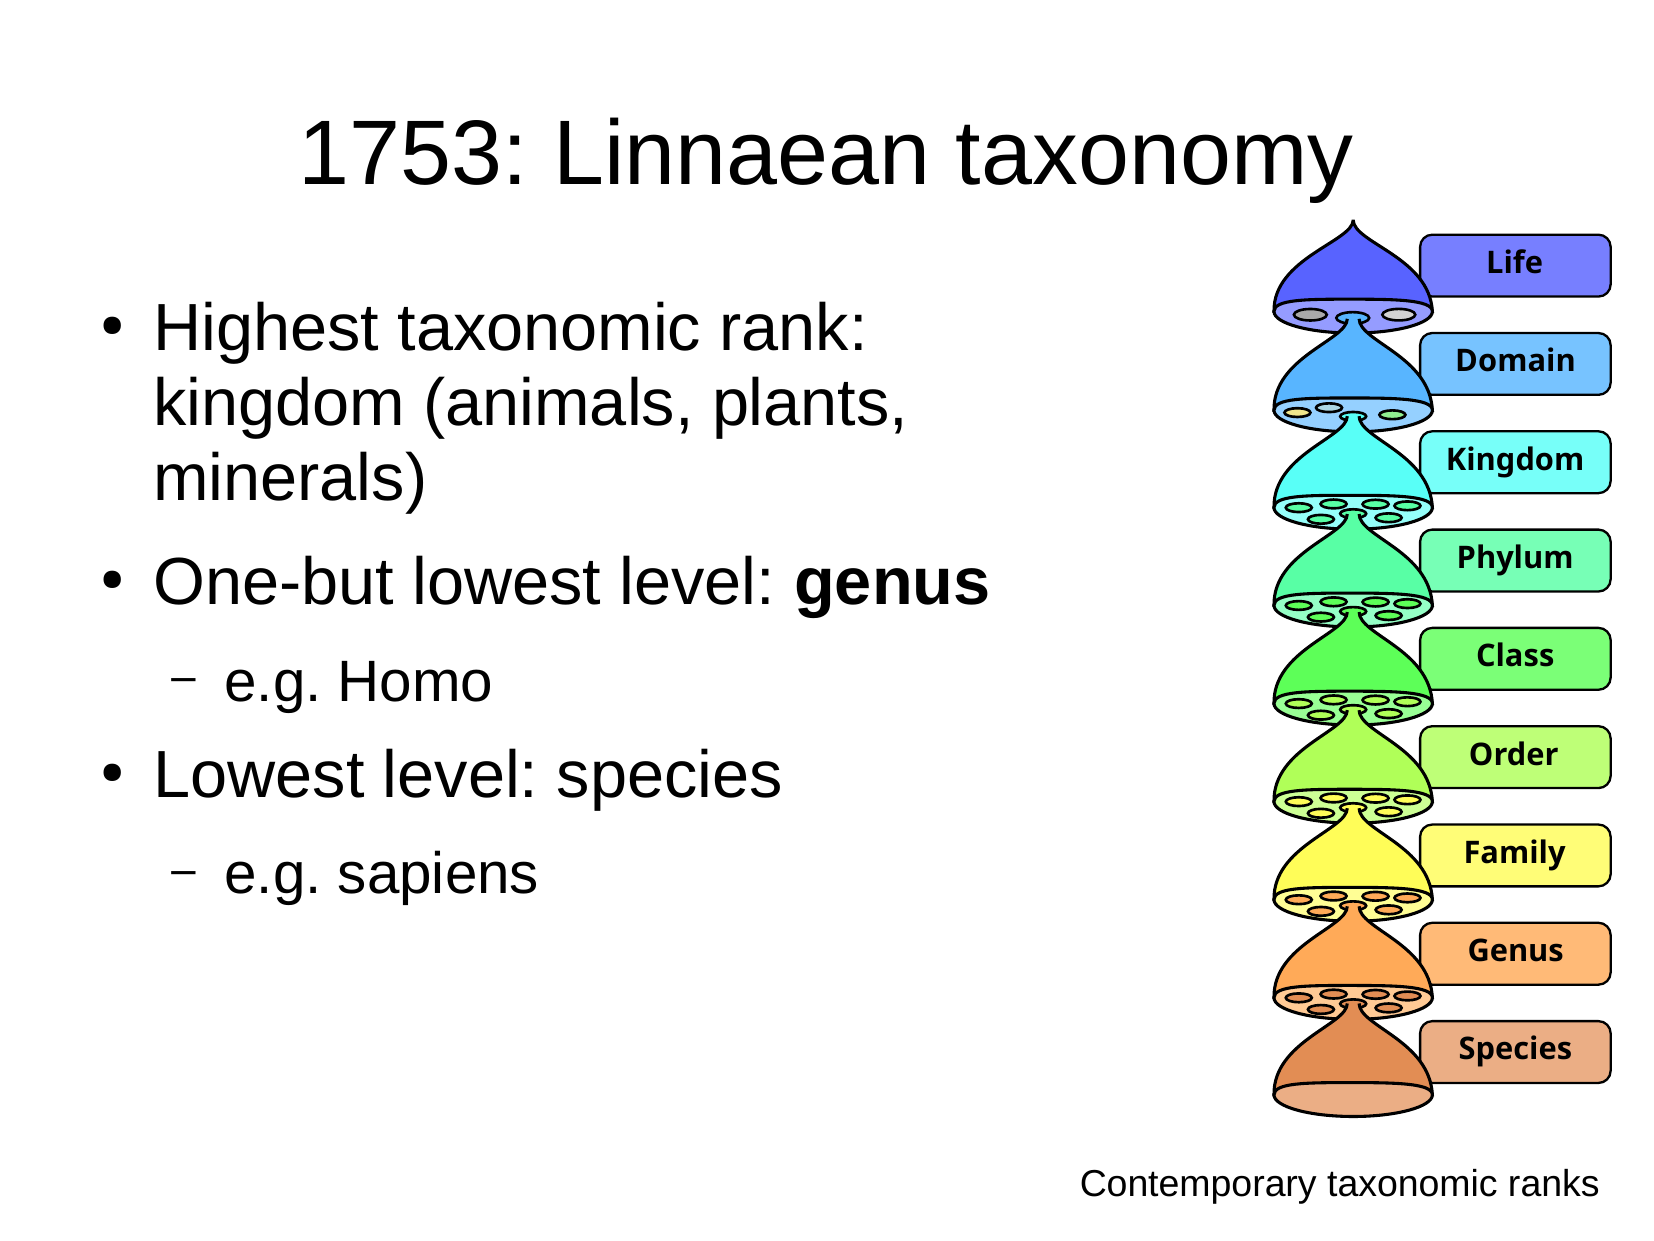

# 1753: Linnaean taxonomy
Highest taxonomic rank: kingdom (animals, plants, minerals)
One-but lowest level: genus
e.g. Homo
Lowest level: species
e.g. sapiens
Contemporary taxonomic ranks